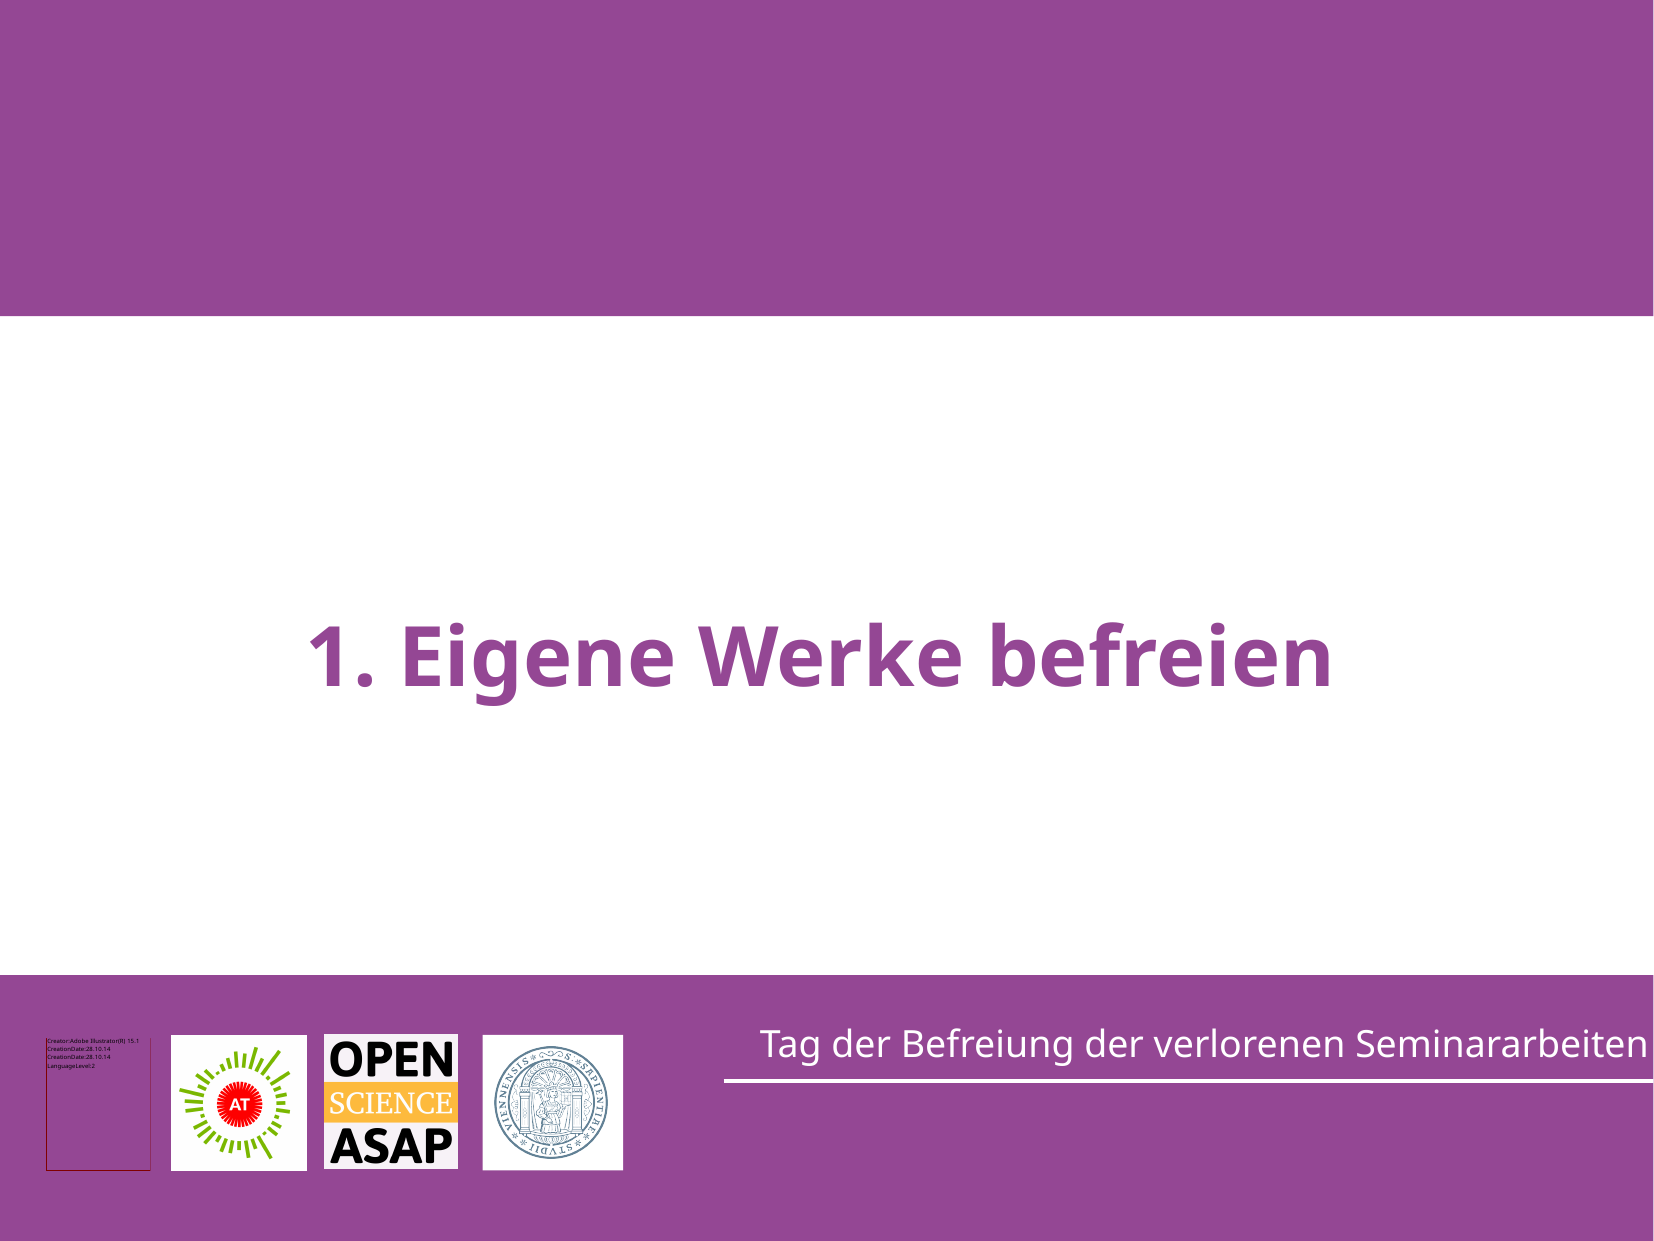

#
1. Eigene Werke befreien
Tag der Befreiung der verlorenen Seminararbeiten